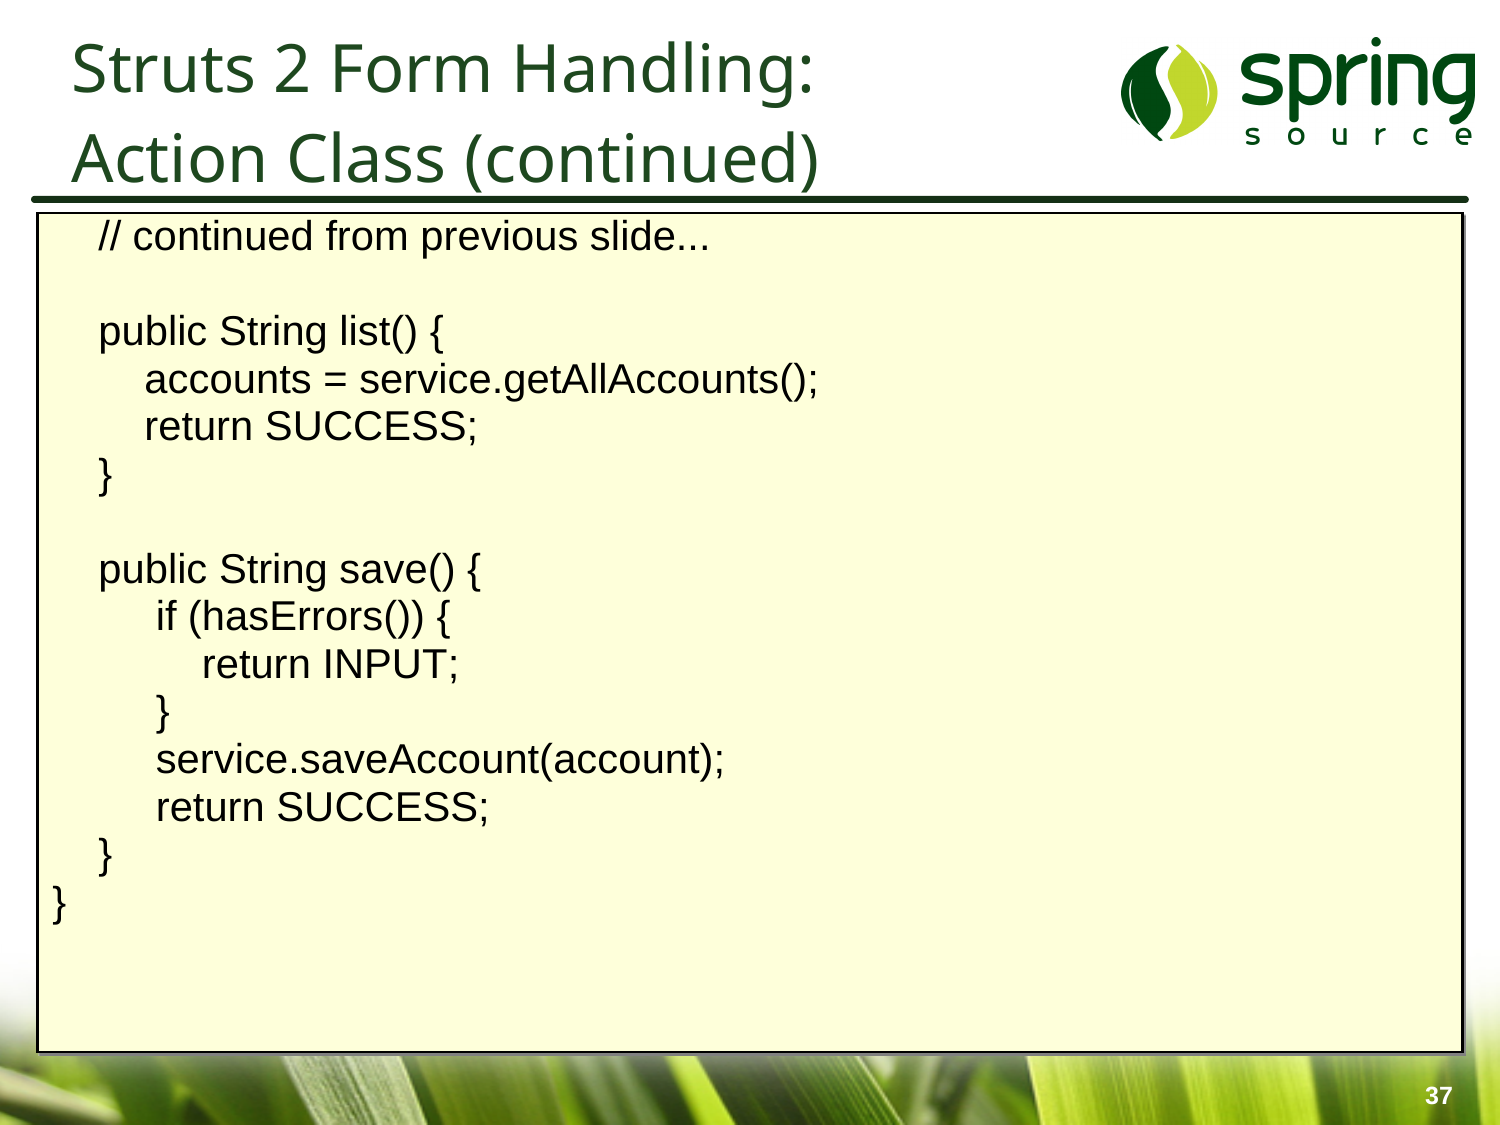

# Struts 2 Form Handling: Action Class (continued)
 // continued from previous slide...
 public String list() {
 accounts = service.getAllAccounts();
 return SUCCESS;
 }
 public String save() {
 if (hasErrors()) {
 return INPUT;
 }
 service.saveAccount(account);
 return SUCCESS;
 }
}